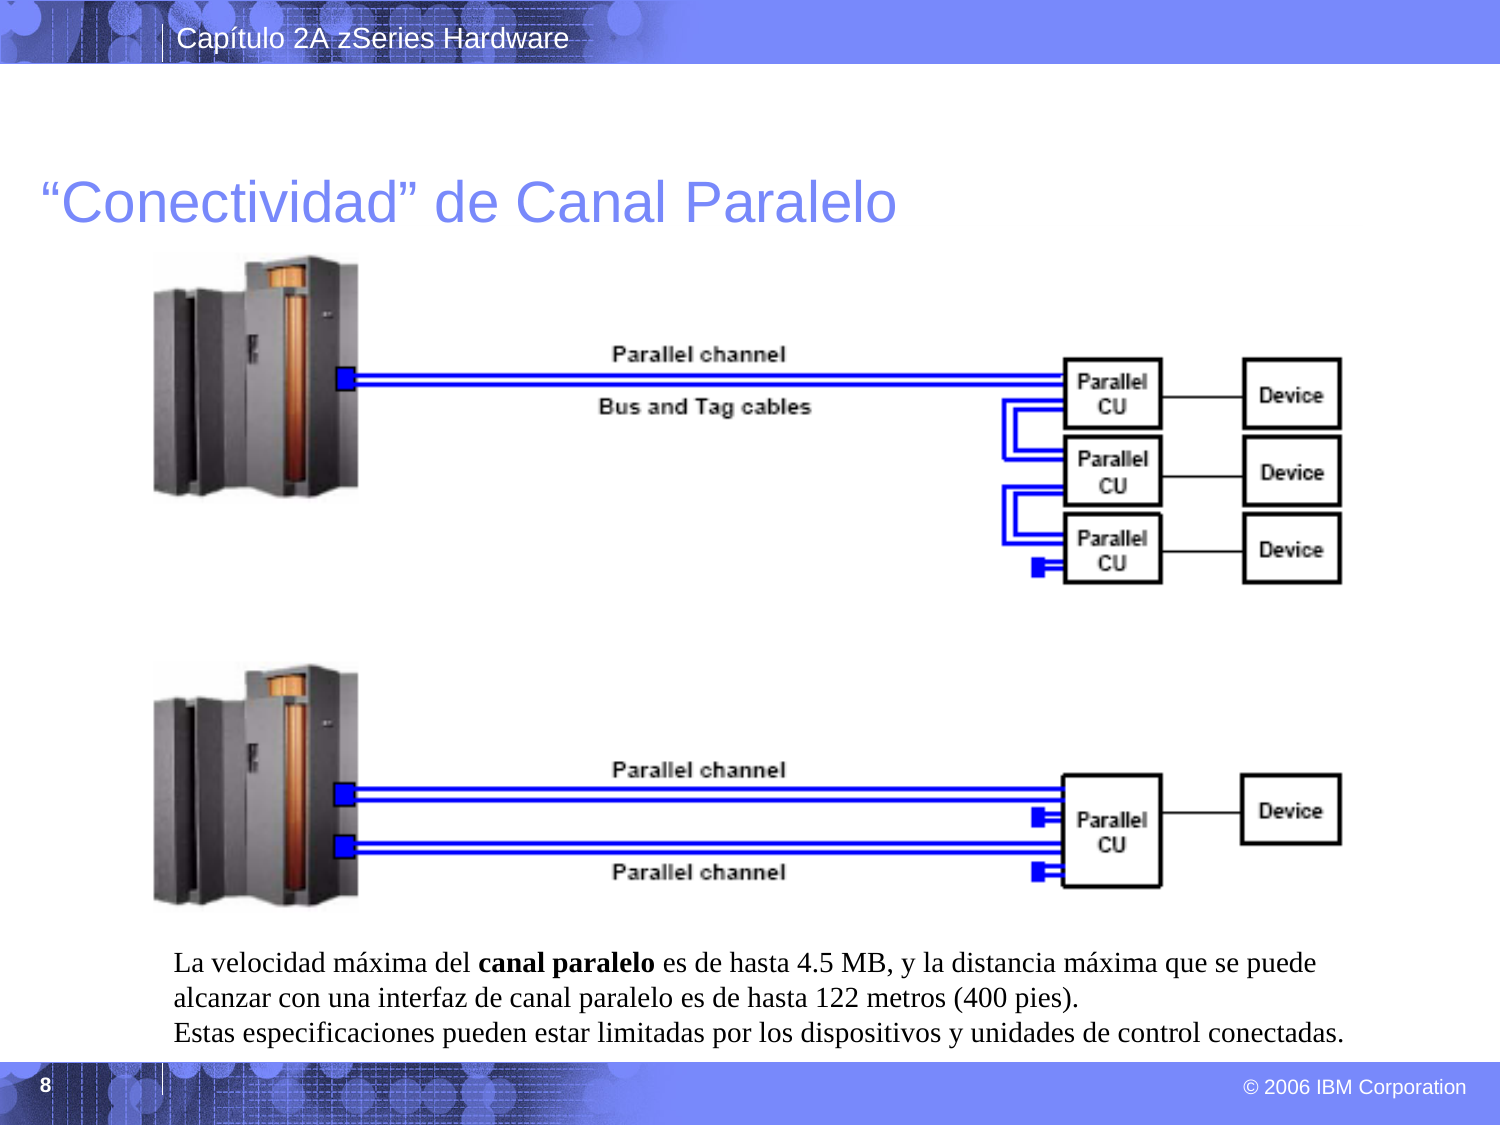

“Conectividad” de Canal Paralelo
La velocidad máxima del canal paralelo es de hasta 4.5 MB, y la distancia máxima que se puede
alcanzar con una interfaz de canal paralelo es de hasta 122 metros (400 pies).
Estas especificaciones pueden estar limitadas por los dispositivos y unidades de control conectadas.
8